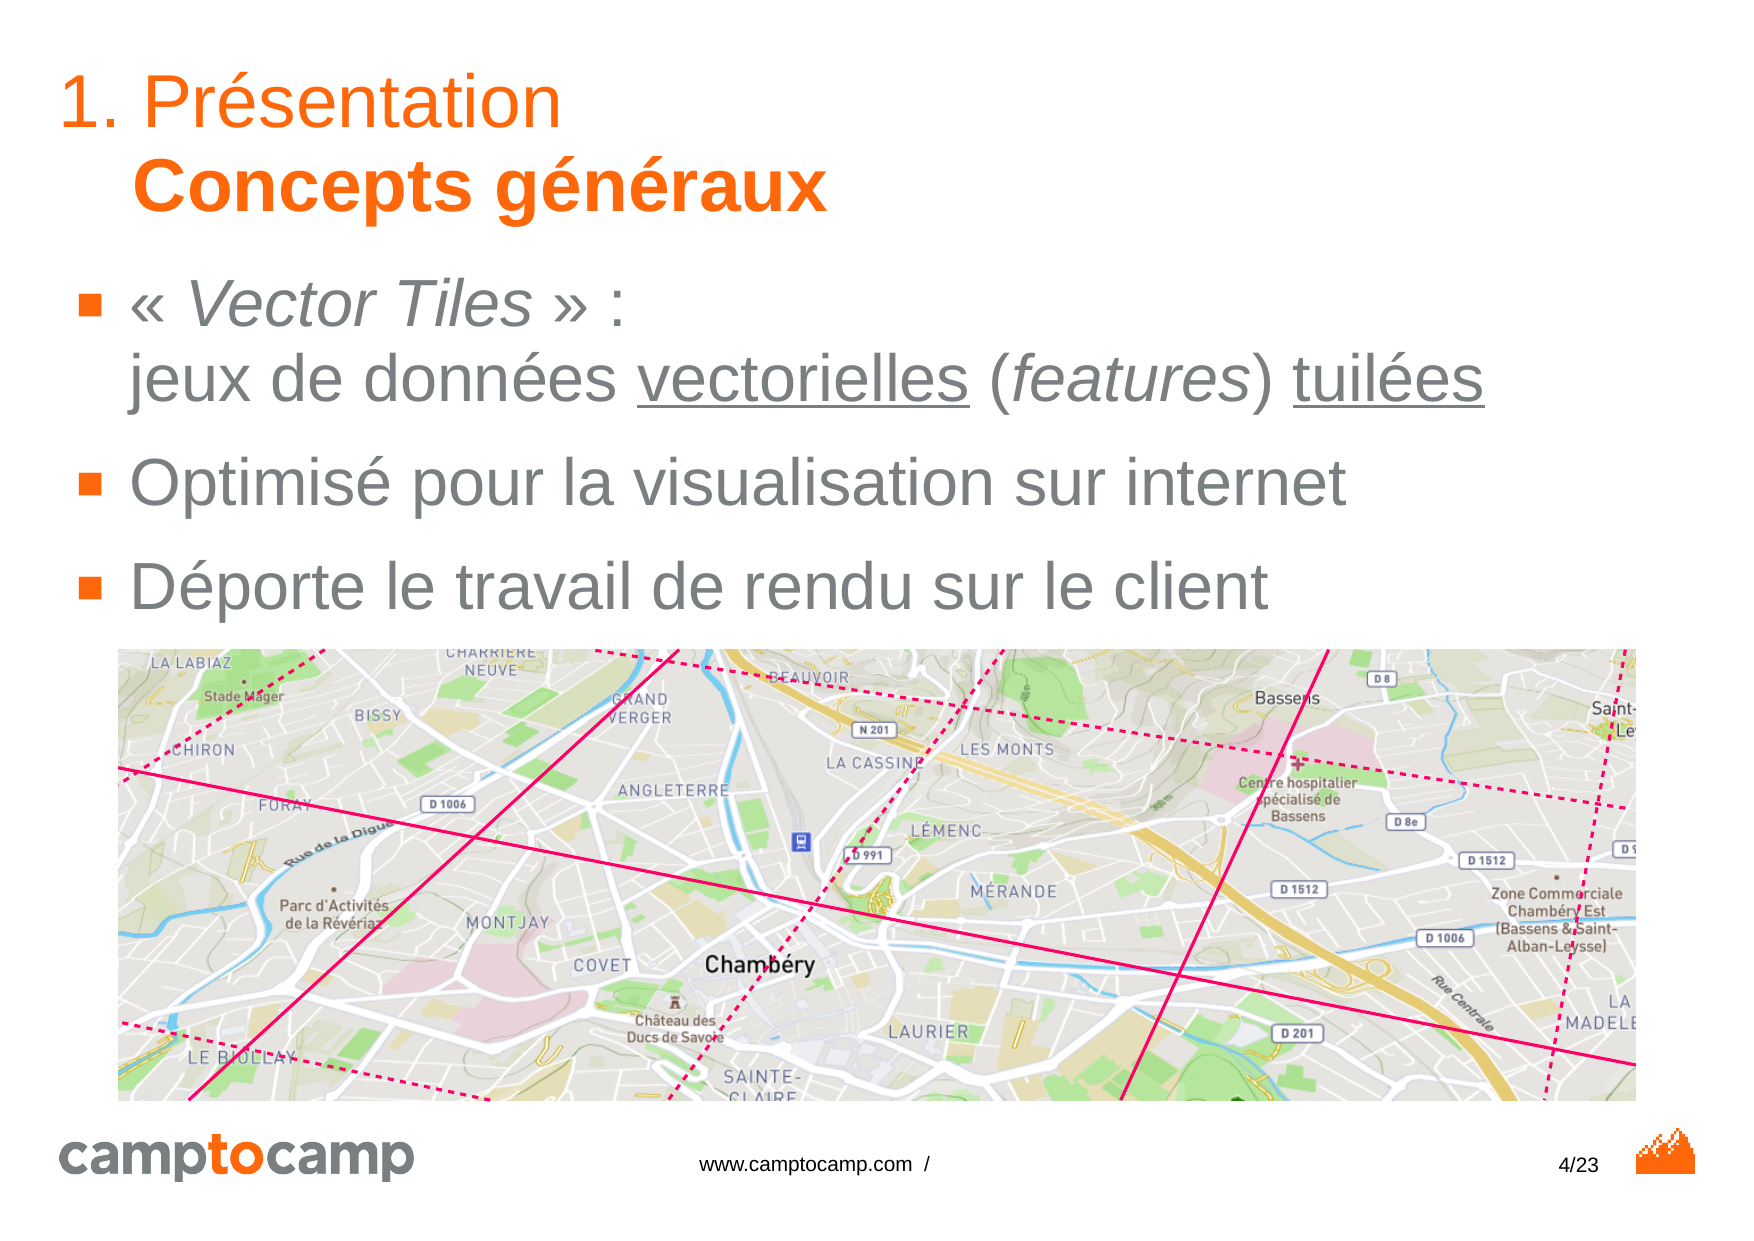

# 1. Présentation Concepts généraux
« Vector Tiles » :
jeux de données vectorielles (features) tuilées
Optimisé pour la visualisation sur internet
Déporte le travail de rendu sur le client